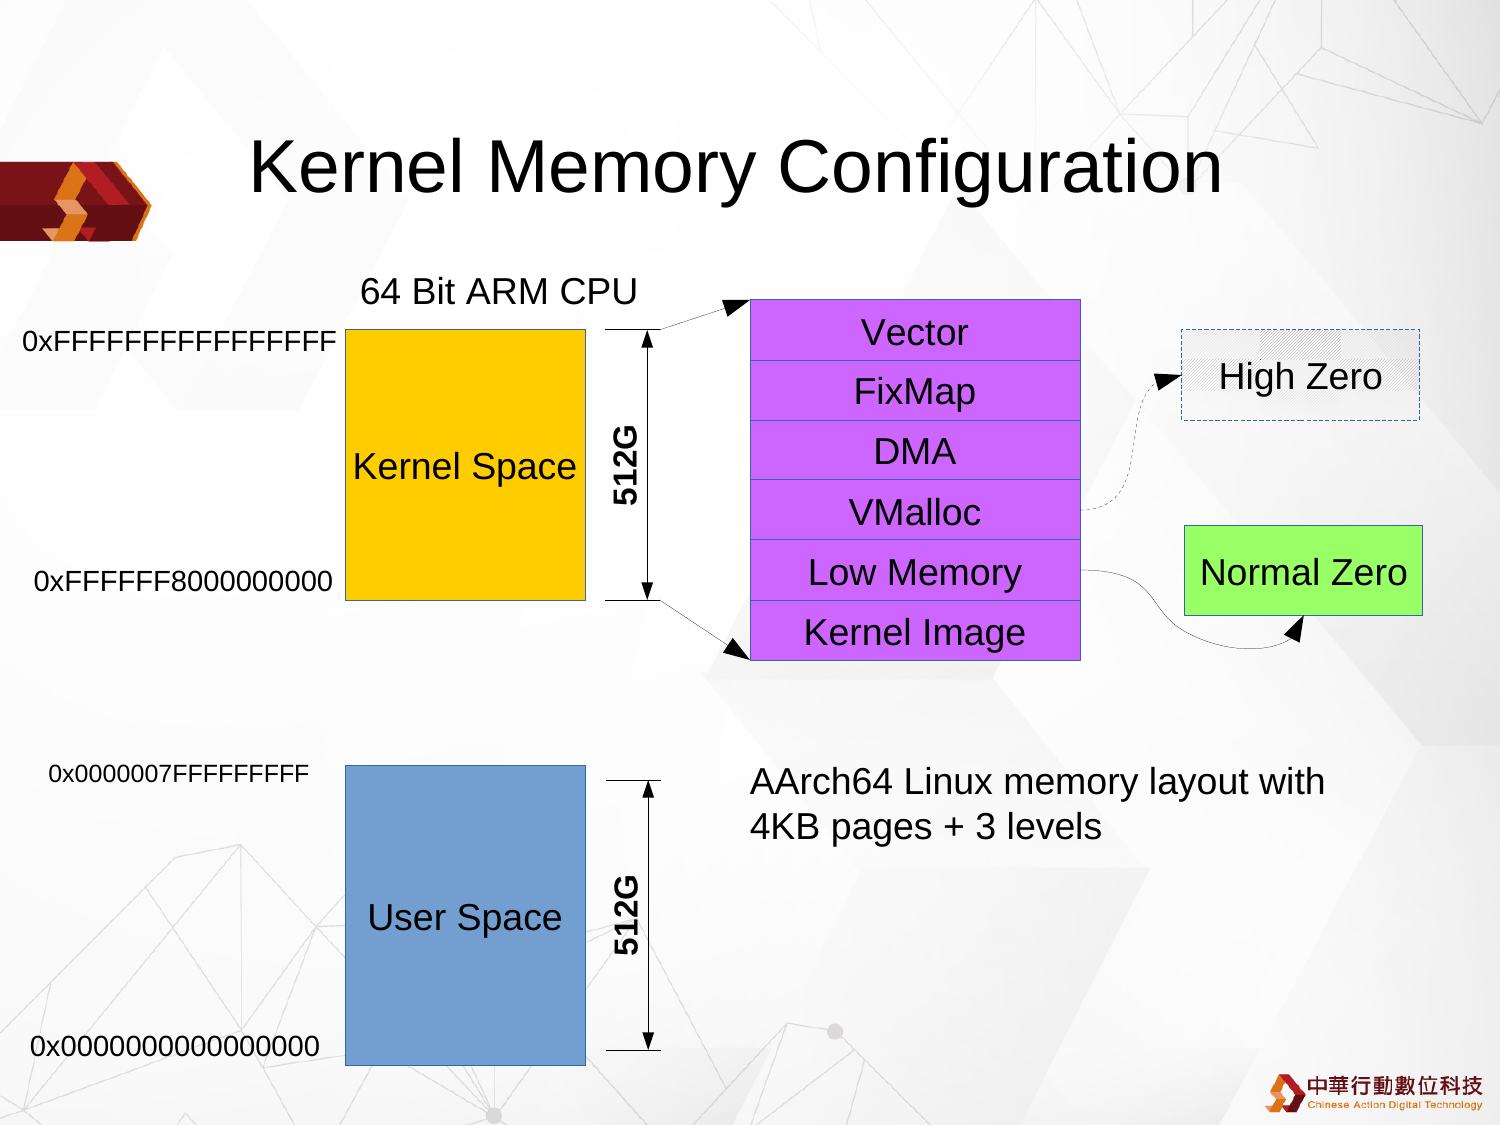

# Kernel Memory Configuration
64 Bit ARM CPU
Vector
0xFFFFFFFFFFFFFFFF
Kernel Space
High Zero
FixMap
DMA
VMalloc
Normal Zero
Low Memory
0xFFFFFF8000000000
Kernel Image
AArch64 Linux memory layout with
4KB pages + 3 levels
0x0000007FFFFFFFFF
User Space
0x0000000000000000